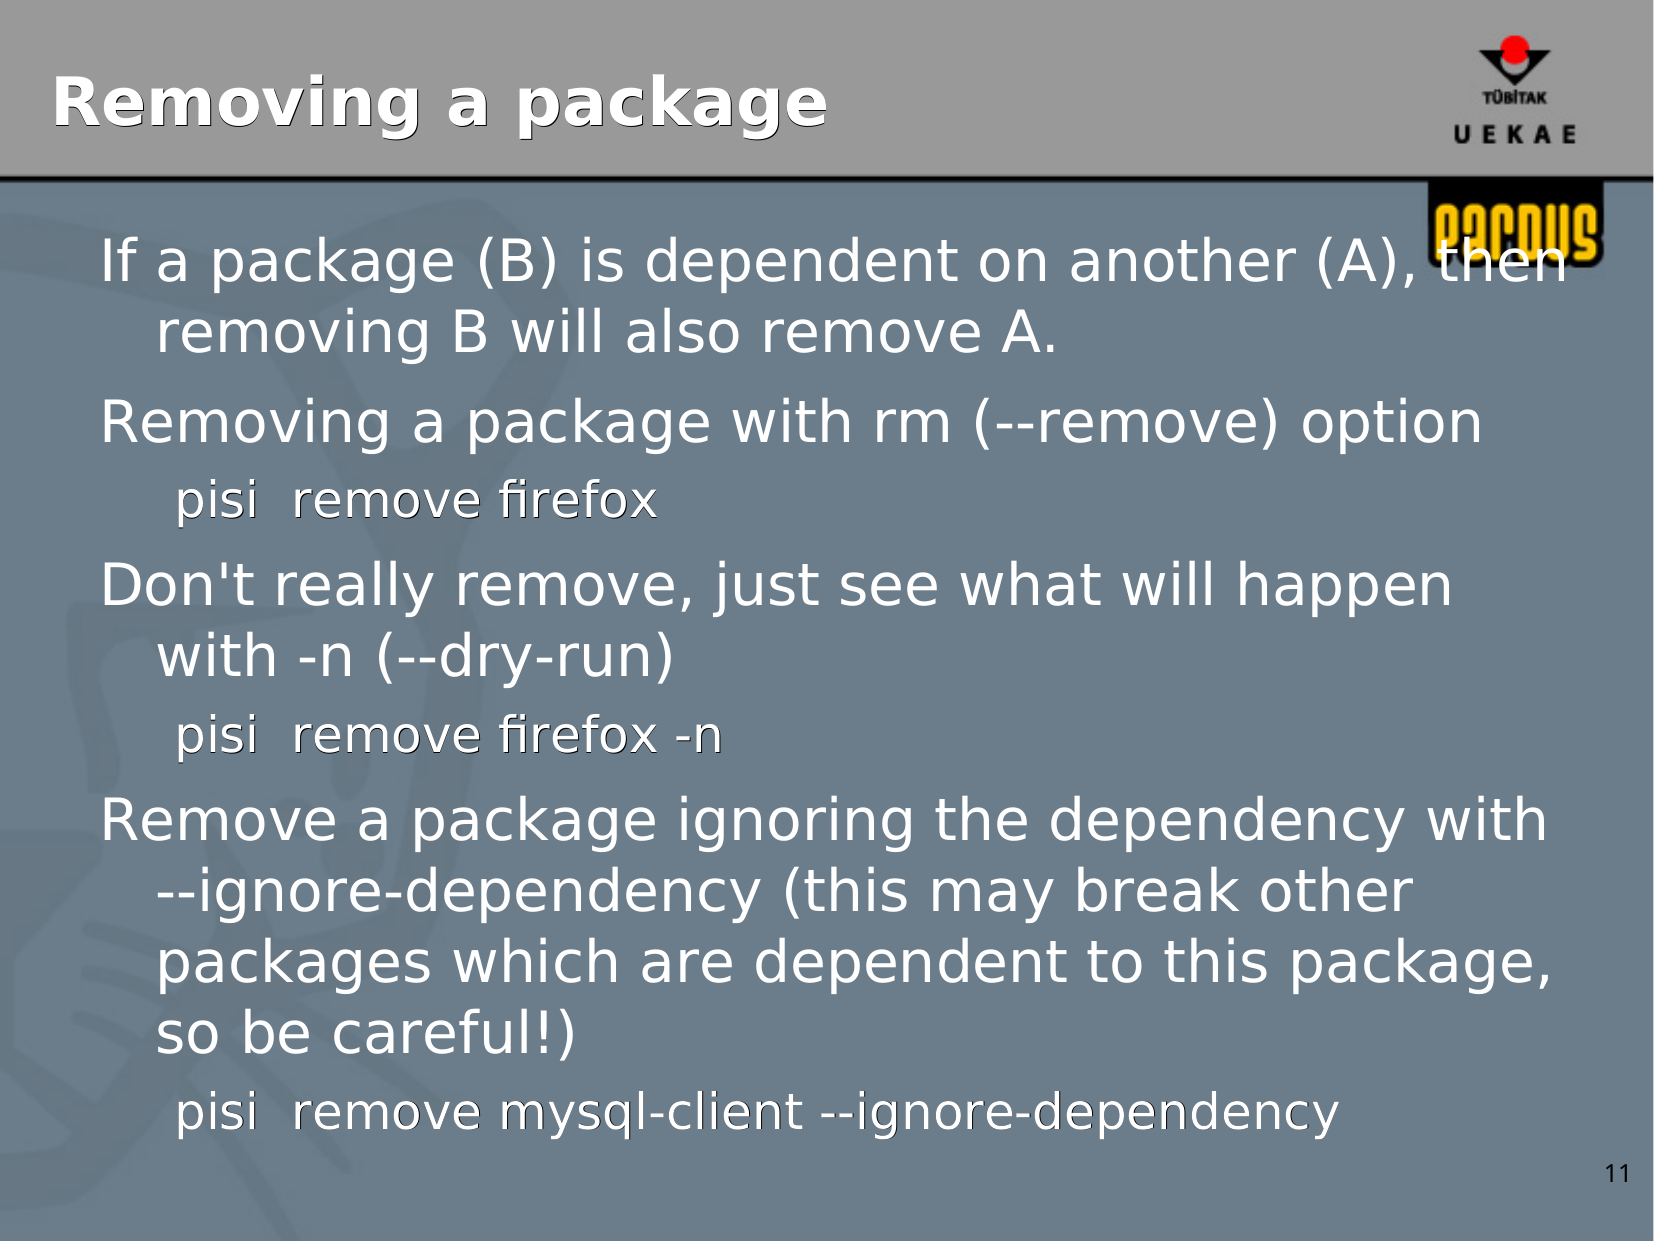

# Removing a package
If a package (B) is dependent on another (A), then removing B will also remove A.
Removing a package with rm (--remove) option
pisi remove firefox
Don't really remove, just see what will happen with -n (--dry-run)
pisi remove firefox -n
Remove a package ignoring the dependency with --ignore-dependency (this may break other packages which are dependent to this package, so be careful!)
pisi remove mysql-client --ignore-dependency